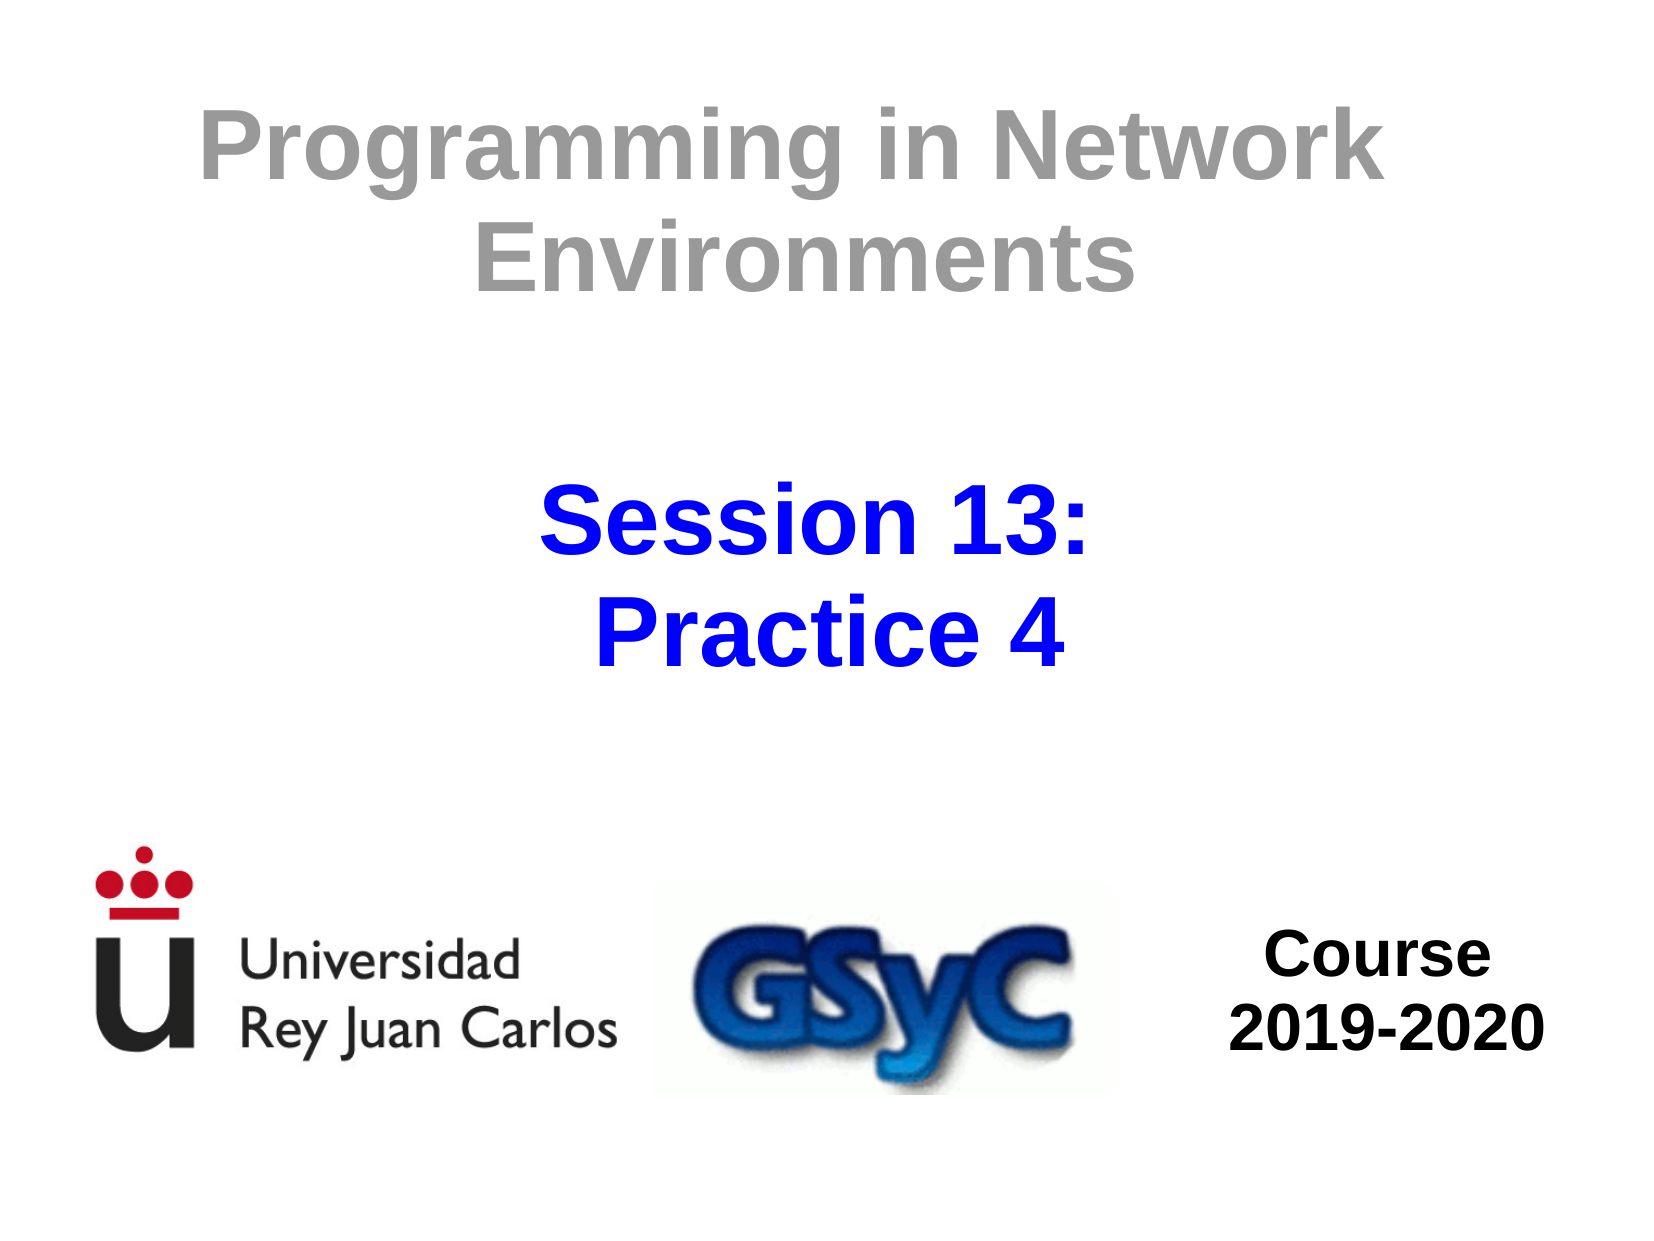

# Programming in Network Environments
Session 13:
Practice 4
Course
2019-2020